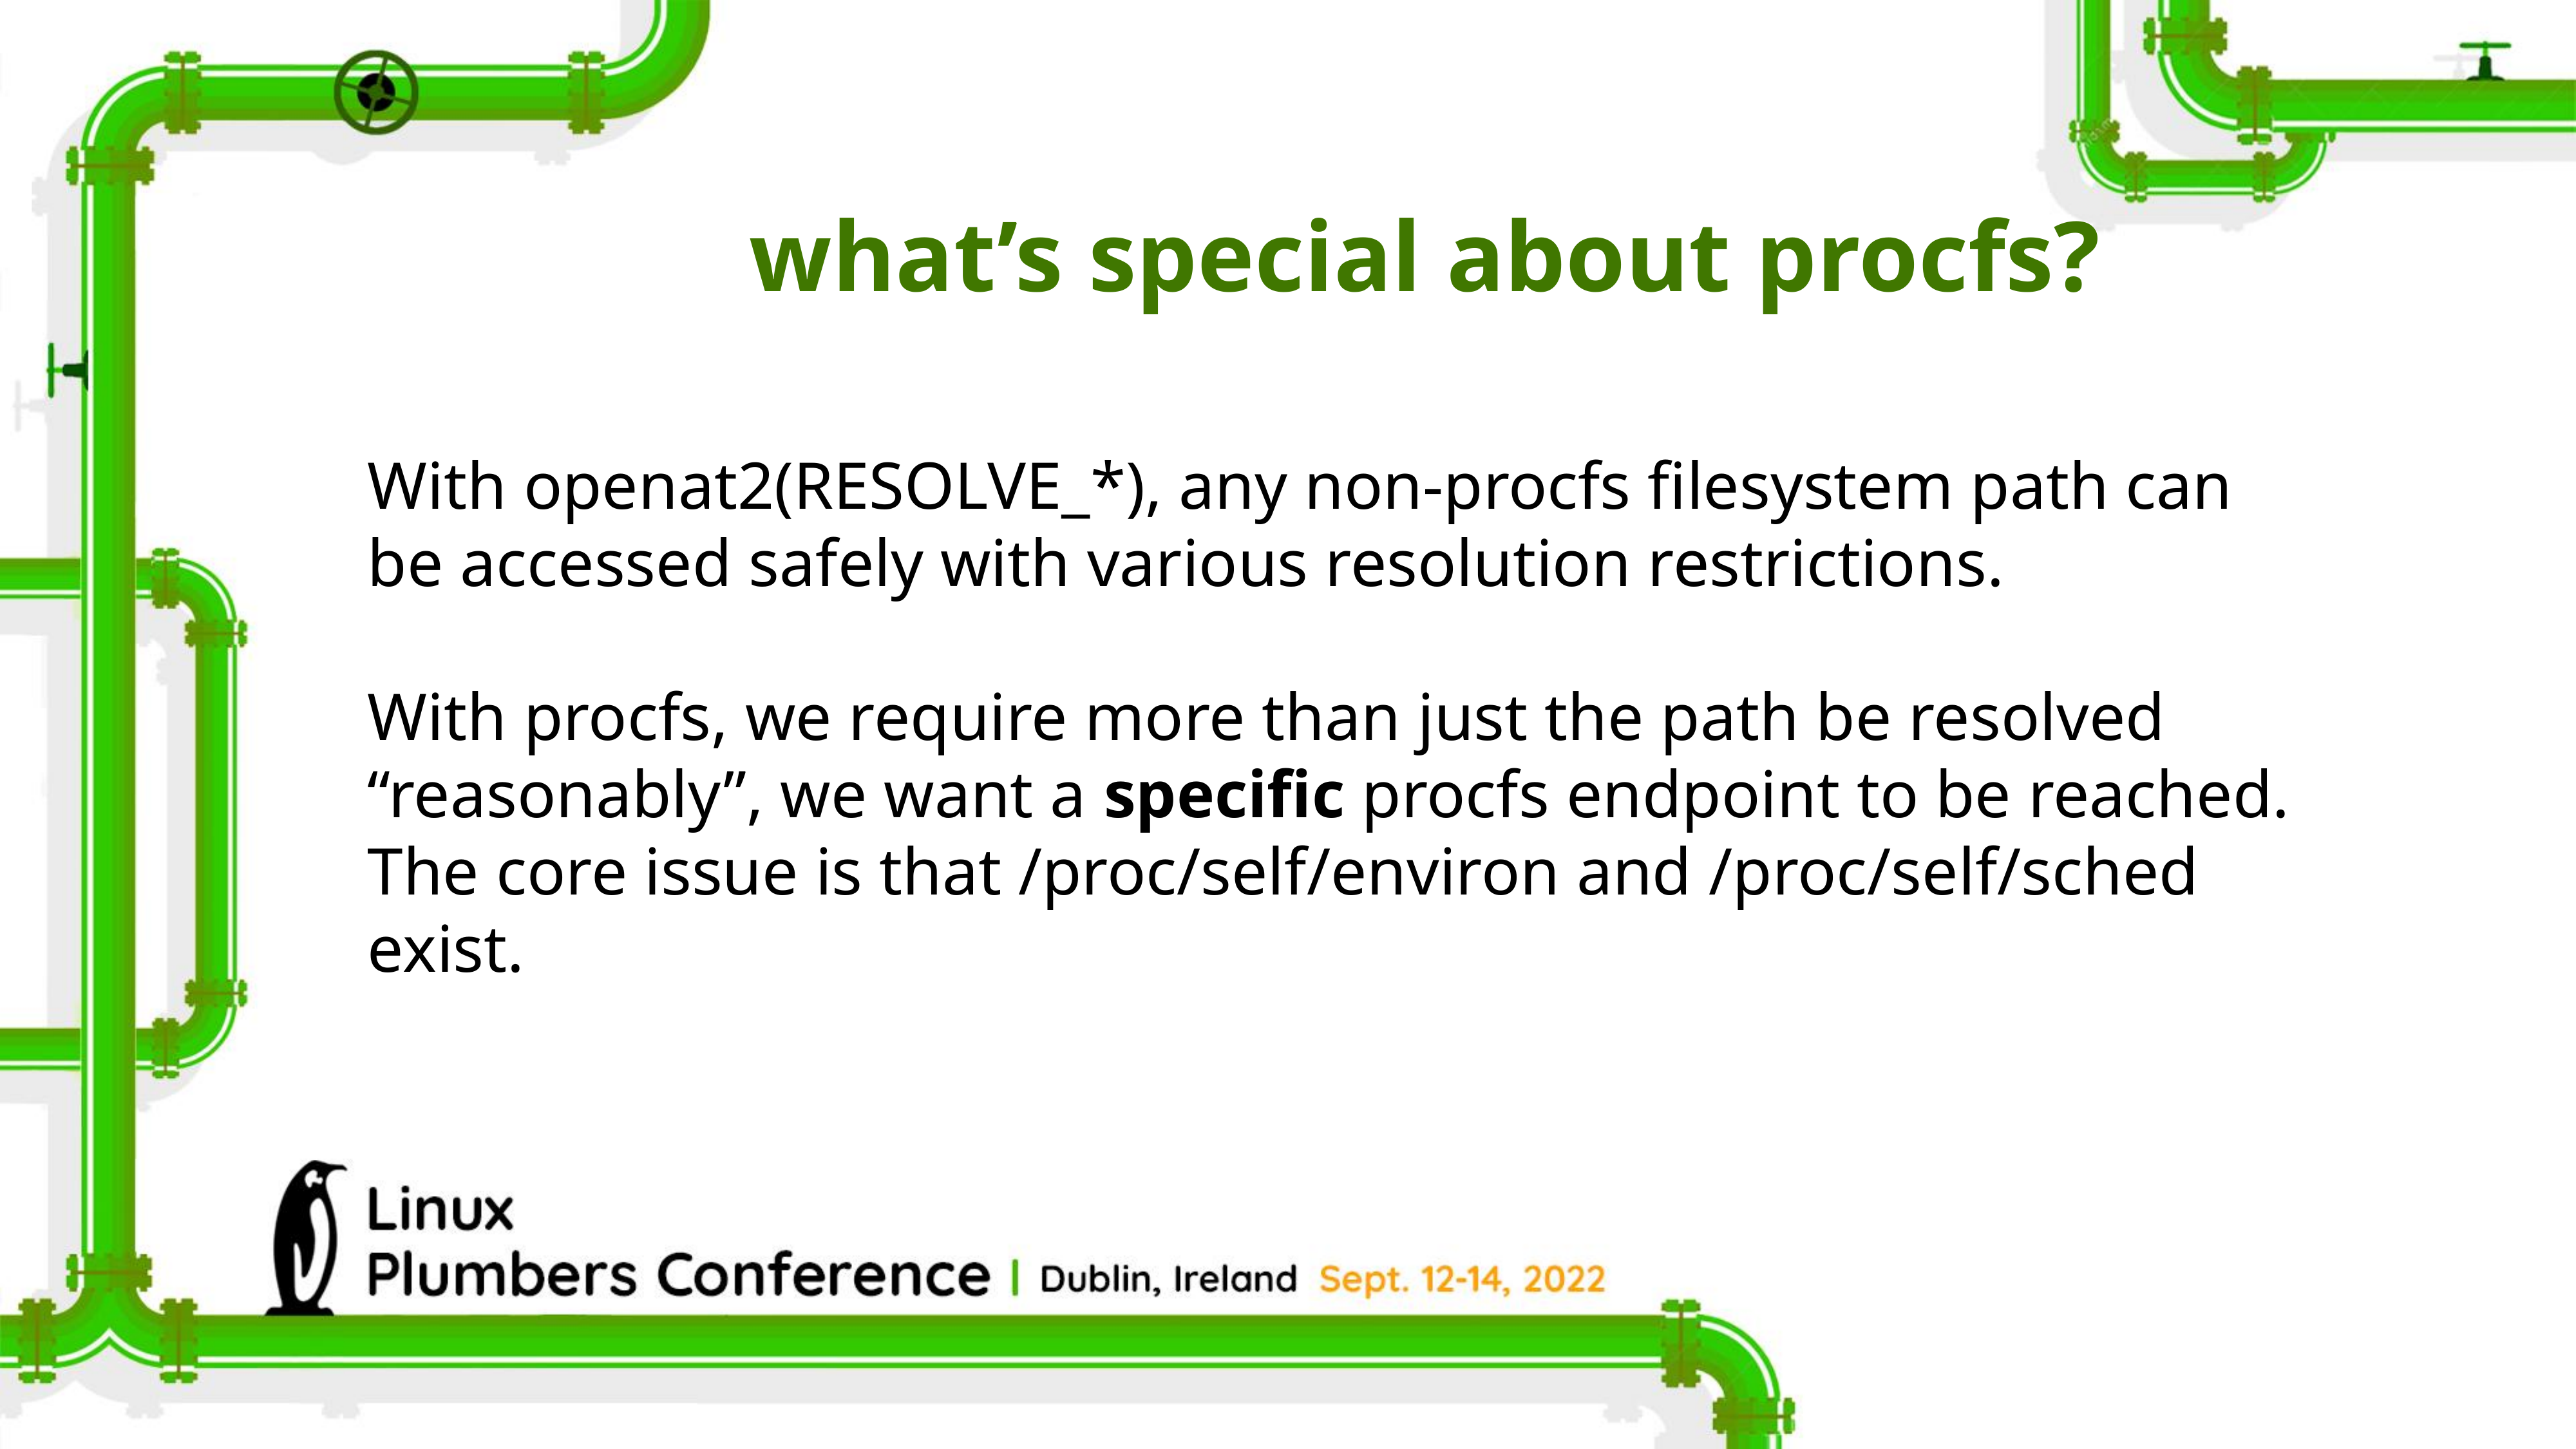

what’s special about procfs?
With openat2(RESOLVE_*), any non-procfs filesystem path can be accessed safely with various resolution restrictions.
With procfs, we require more than just the path be resolved “reasonably”, we want a specific procfs endpoint to be reached. The core issue is that /proc/self/environ and /proc/self/sched exist.